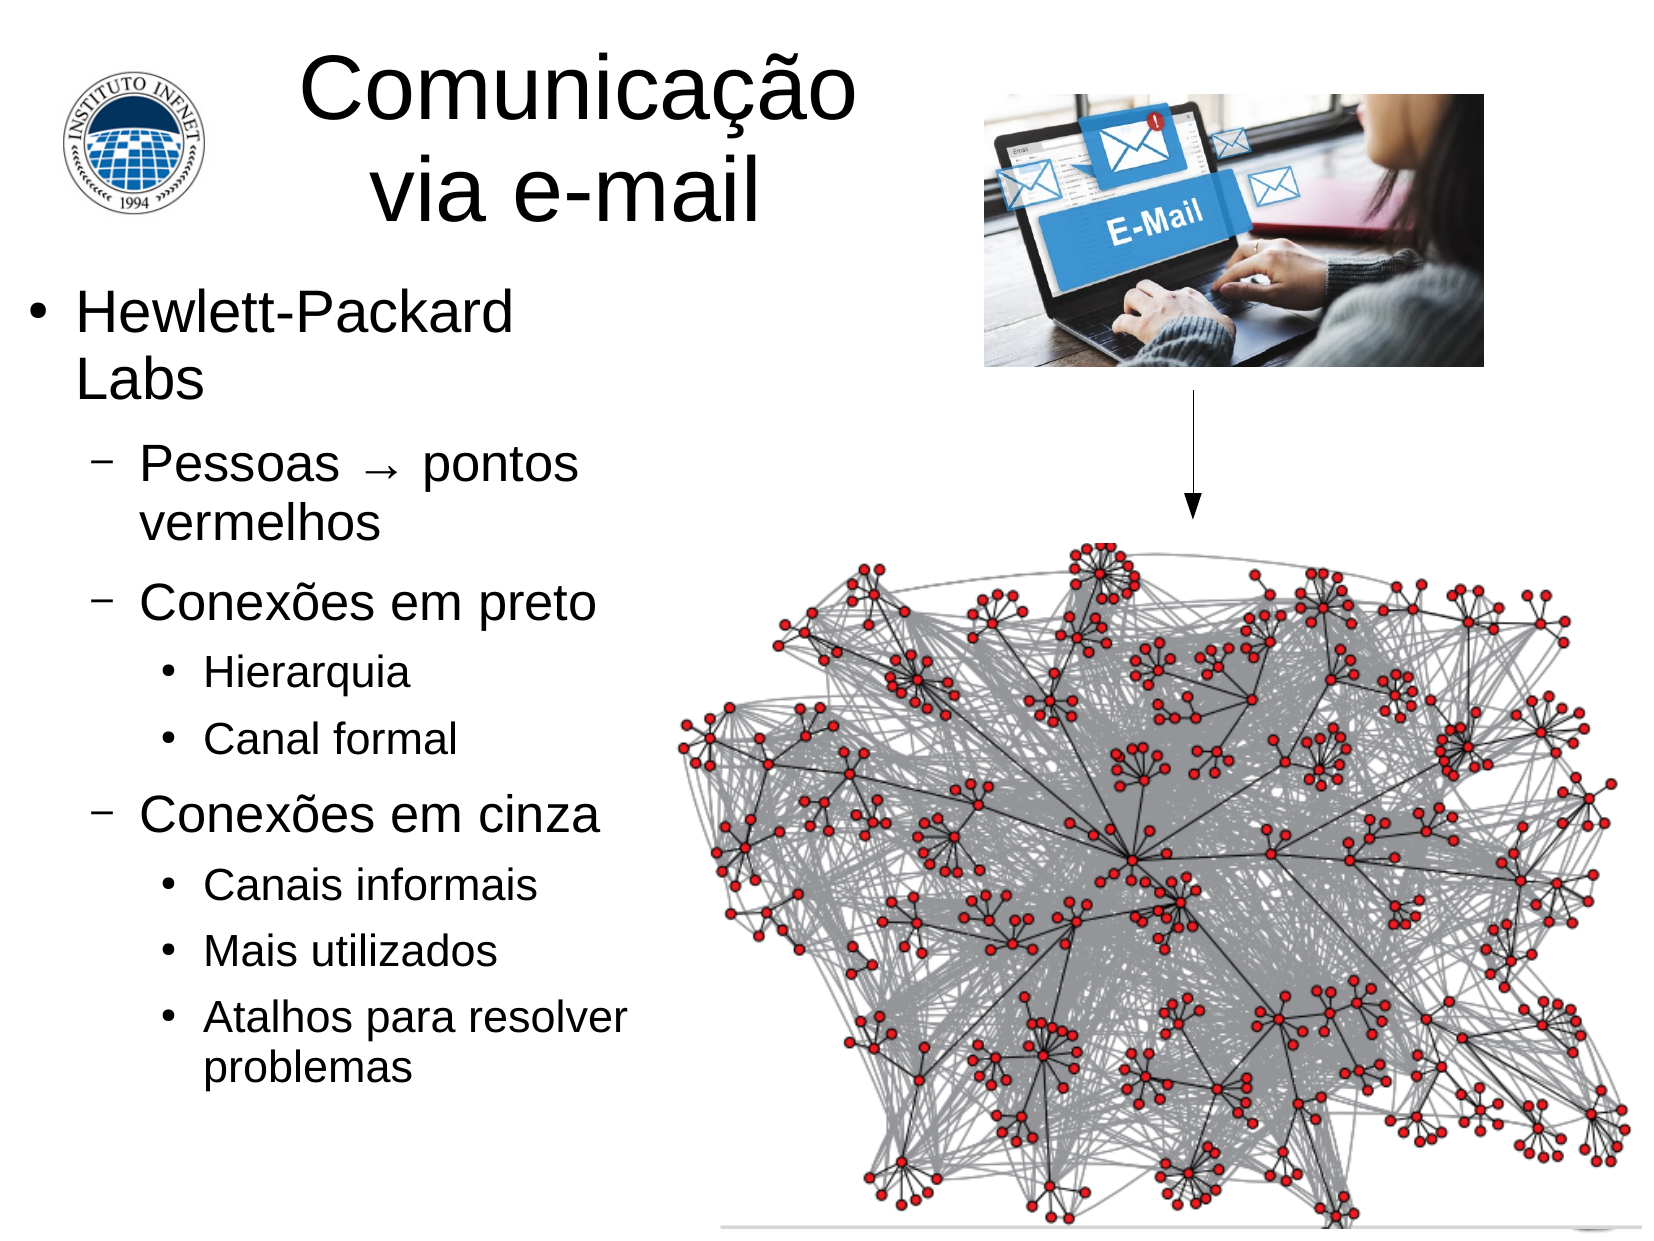

# Comunicação via e-mail
Hewlett-Packard Labs
Pessoas → pontos vermelhos
Conexões em preto
Hierarquia
Canal formal
Conexões em cinza
Canais informais
Mais utilizados
Atalhos para resolver
problemas